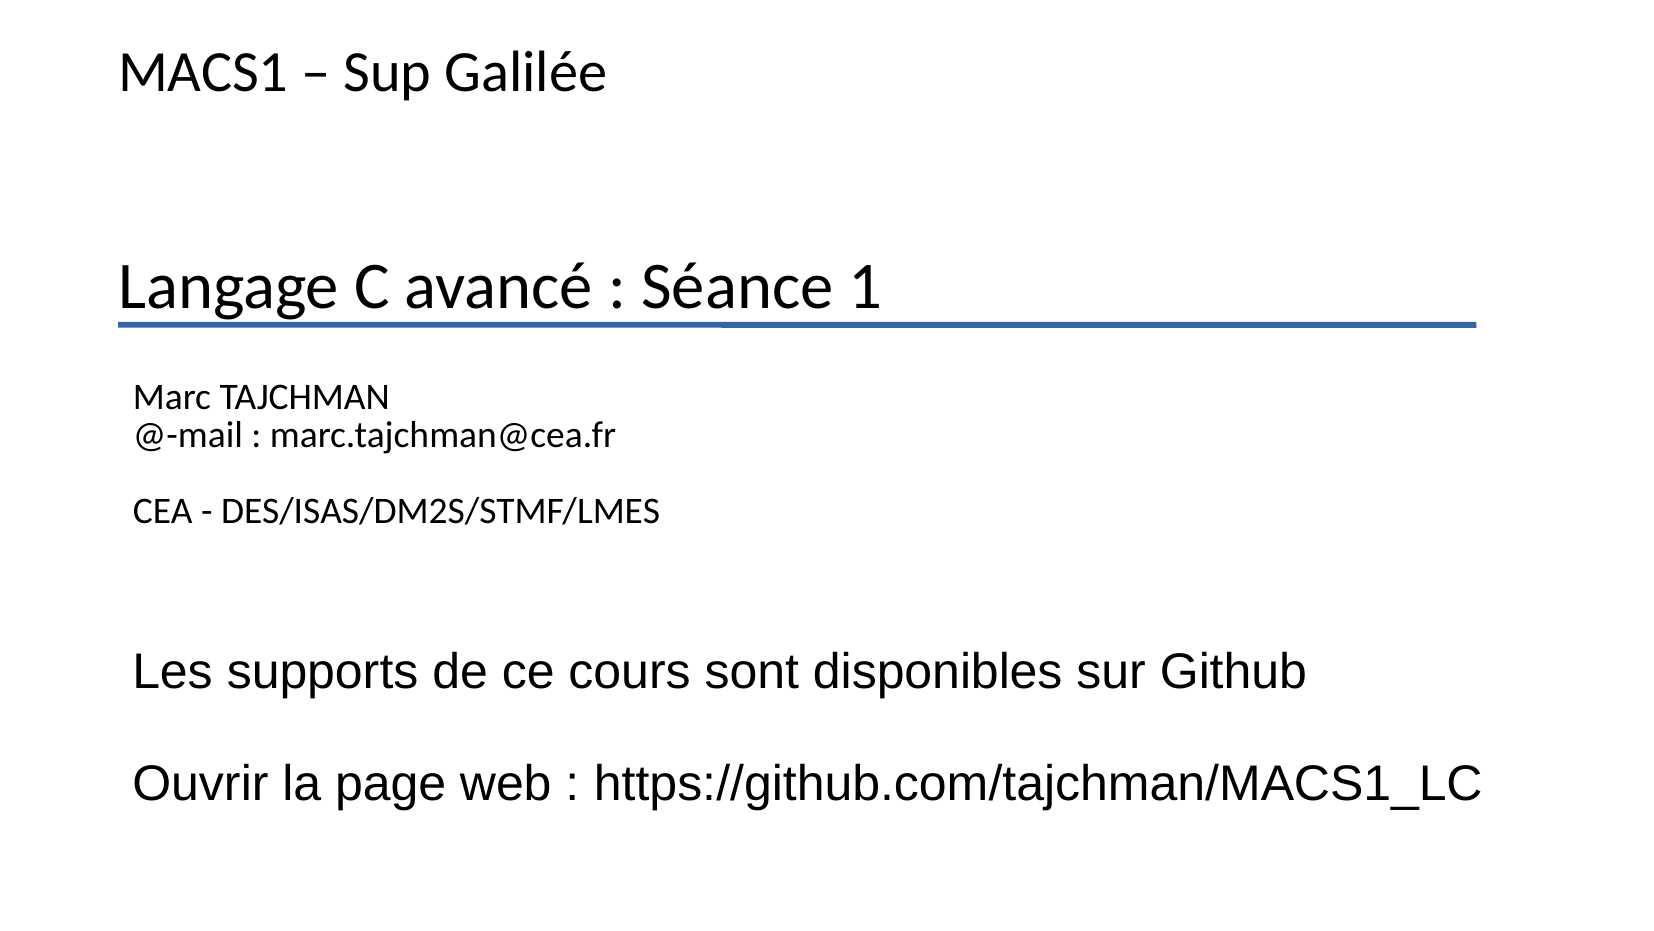

# MACS1 – Sup Galilée
Langage C avancé : Séance 1
Marc TAJCHMAN
@-mail : marc.tajchman@cea.fr
CEA - DES/ISAS/DM2S/STMF/LMES
Les supports de ce cours sont disponibles sur Github
Ouvrir la page web : https://github.com/tajchman/MACS1_LC